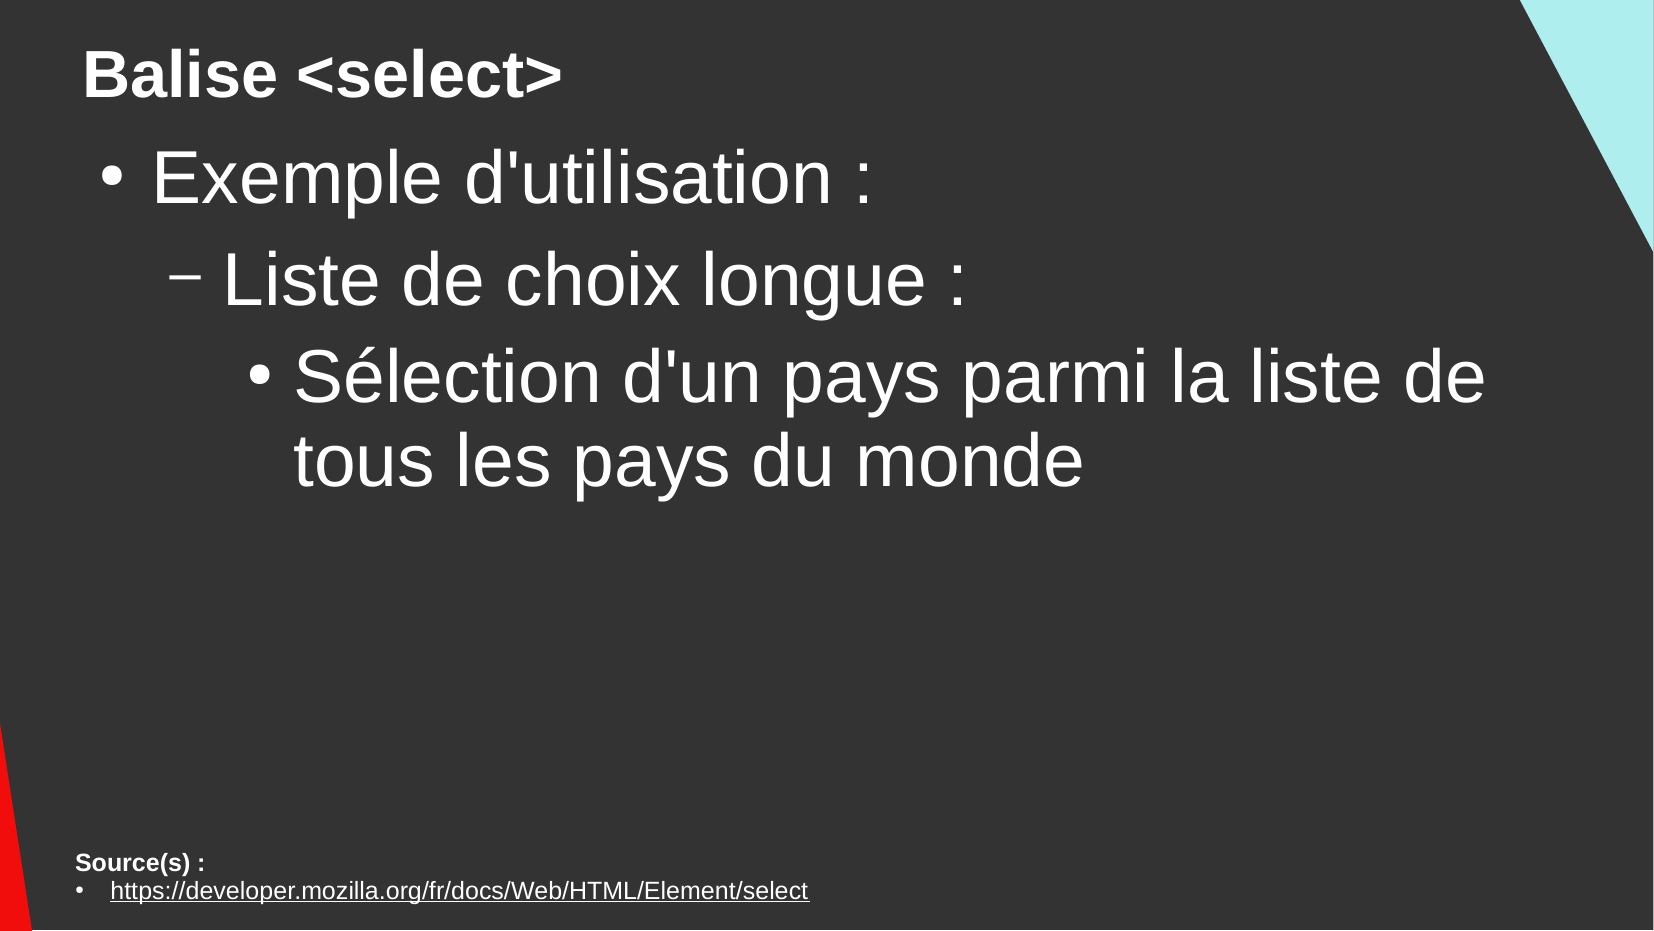

Balise <select>
# Exemple d'utilisation :
Liste de choix longue :
Sélection d'un pays parmi la liste de tous les pays du monde
Source(s) :
https://developer.mozilla.org/fr/docs/Web/HTML/Element/select